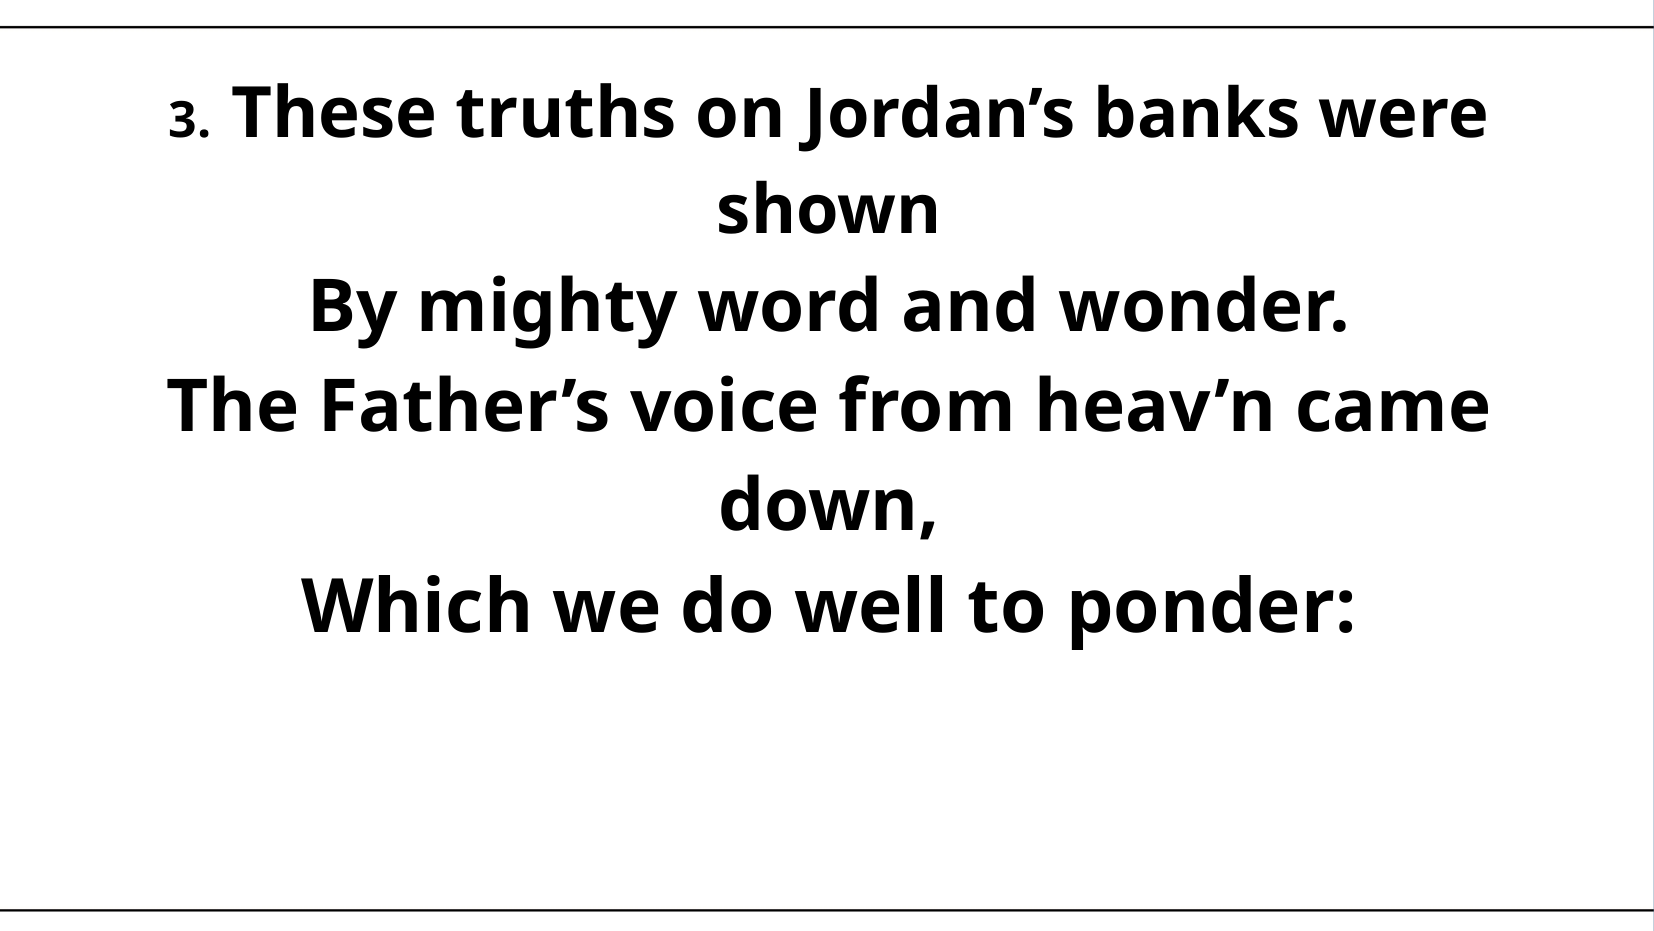

3. These truths on Jordan’s banks were shown
By mighty word and wonder.
The Father’s voice from heav’n came down,
Which we do well to ponder: